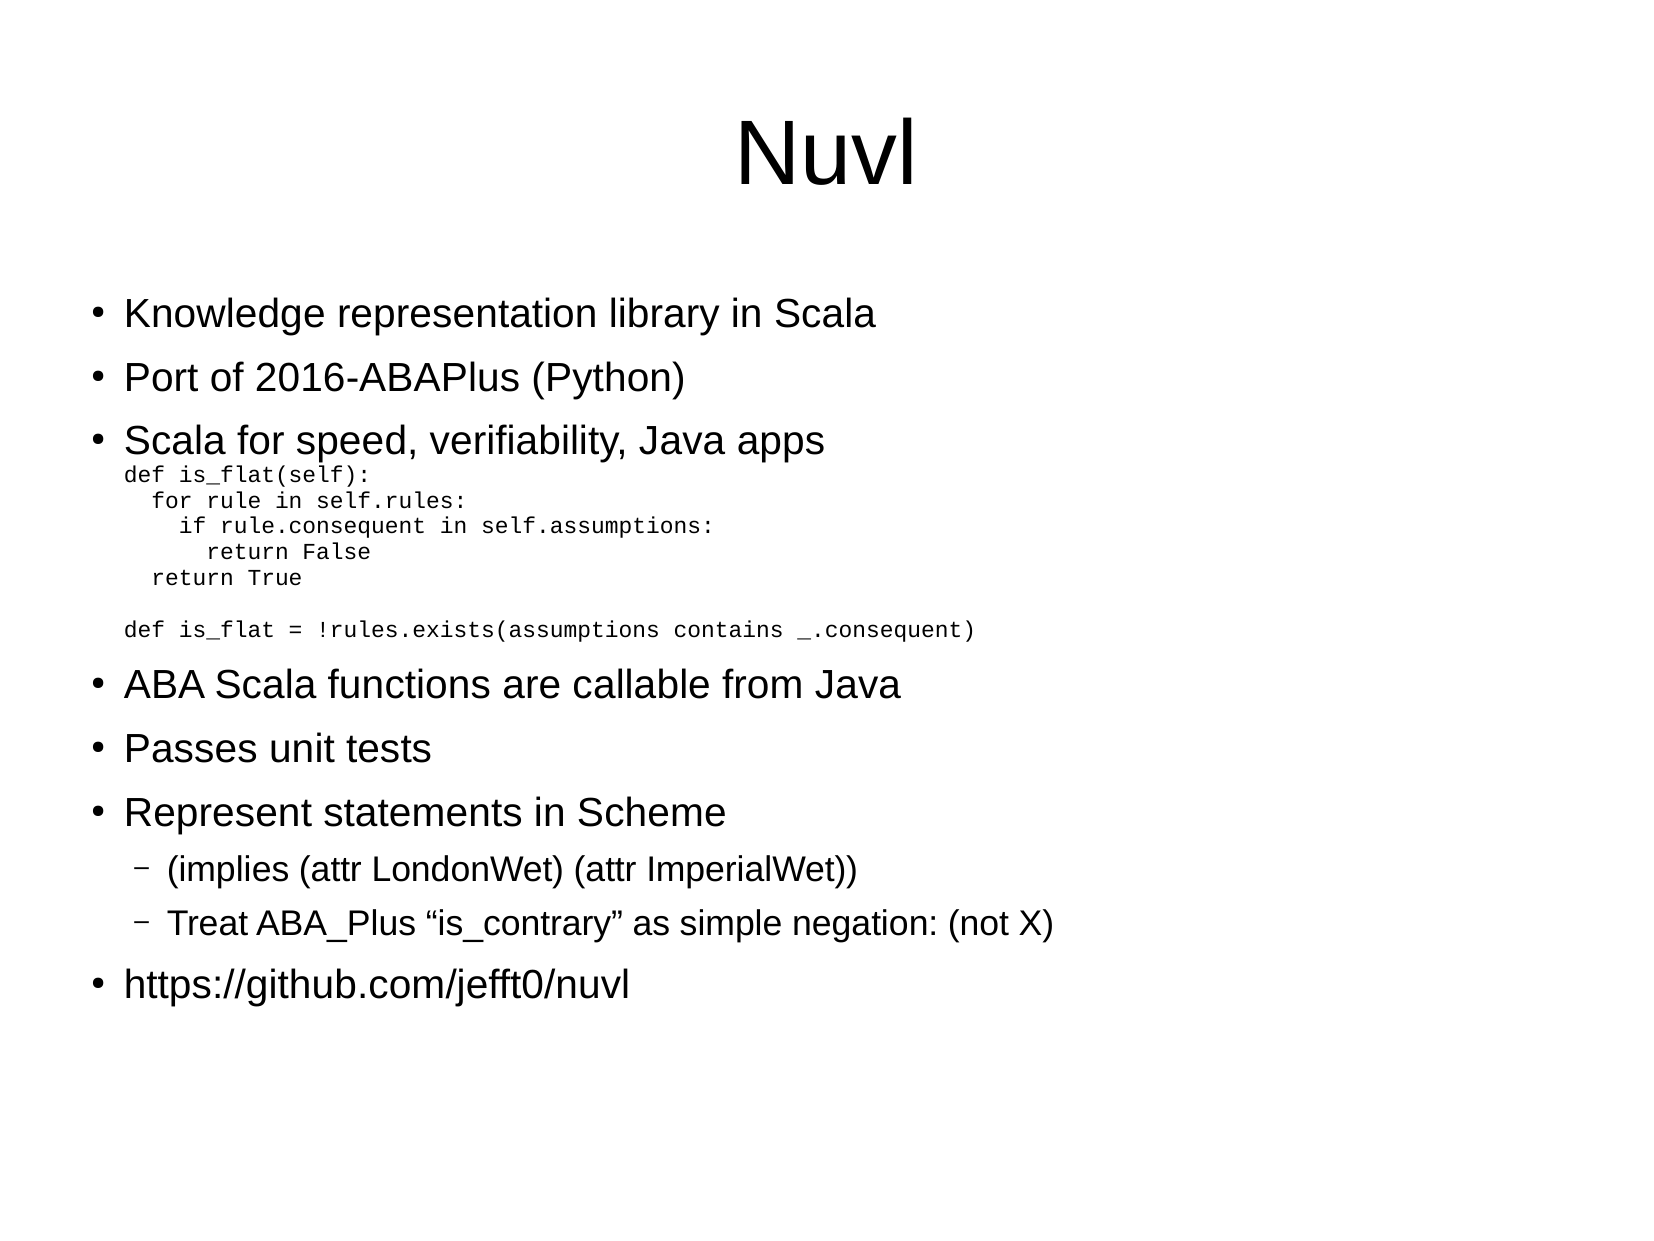

# Nuvl
Knowledge representation library in Scala
Port of 2016-ABAPlus (Python)
Scala for speed, verifiability, Java apps
def is_flat(self):
 for rule in self.rules:
 if rule.consequent in self.assumptions:
 return False
 return True
def is_flat = !rules.exists(assumptions contains _.consequent)
ABA Scala functions are callable from Java
Passes unit tests
Represent statements in Scheme
(implies (attr LondonWet) (attr ImperialWet))
Treat ABA_Plus “is_contrary” as simple negation: (not X)
https://github.com/jefft0/nuvl